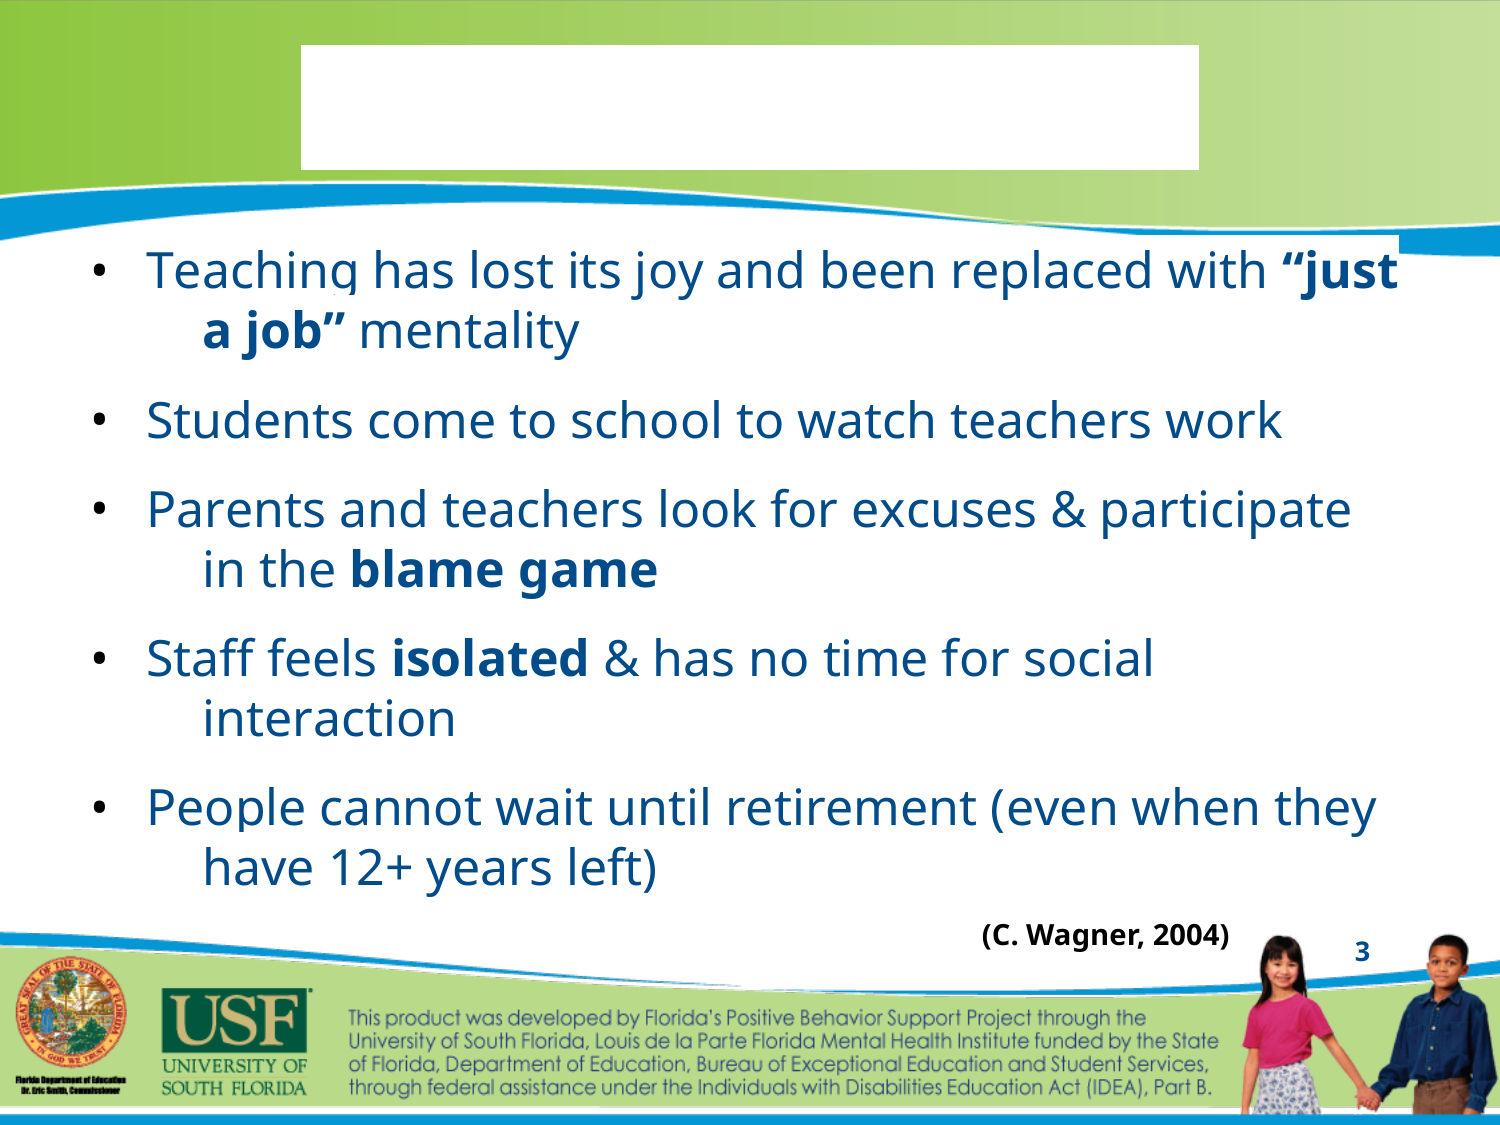

# Is This Your School?
Teaching has lost its joy and been replaced with “just a job” mentality
Students come to school to watch teachers work
Parents and teachers look for excuses & participate in the blame game
Staff feels isolated & has no time for social interaction
People cannot wait until retirement (even when they have 12+ years left)
(C. Wagner, 2004)